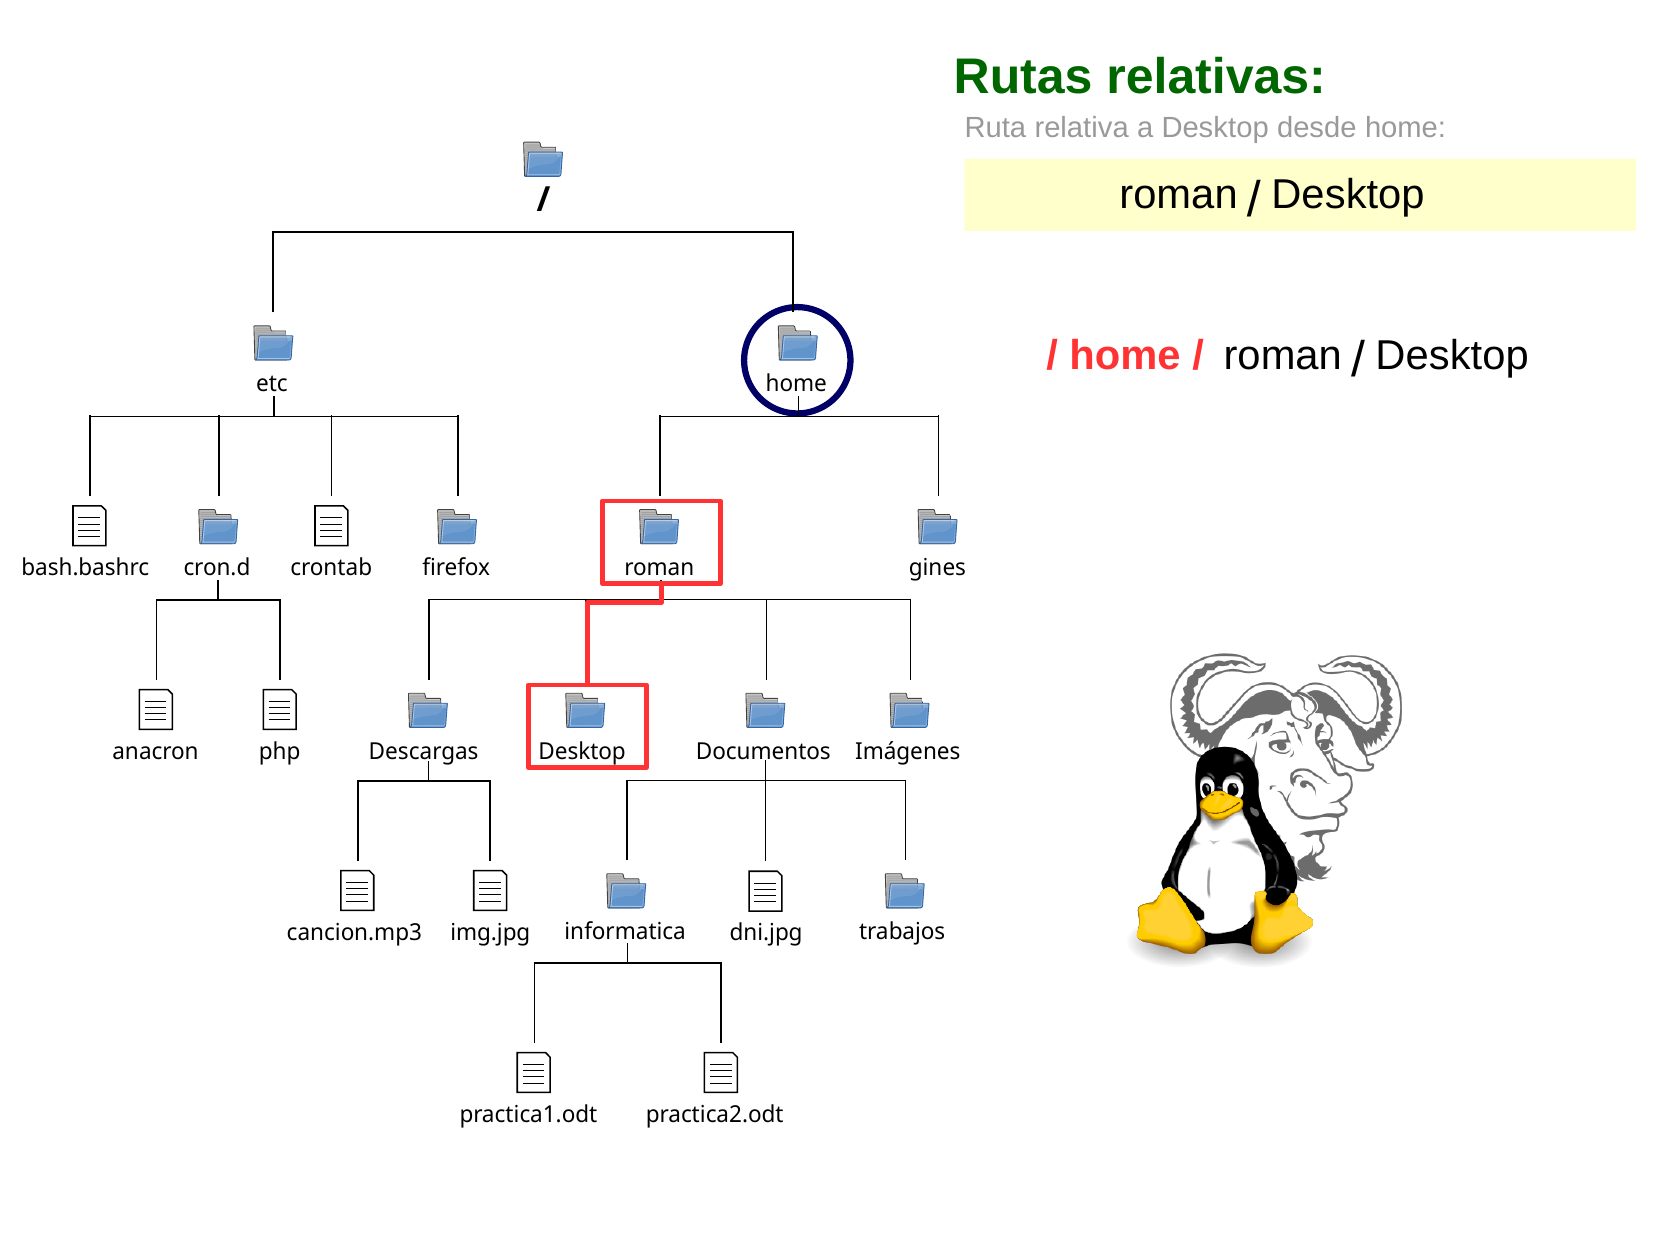

Rutas relativas:
Ruta relativa a Desktop desde home:
roman
/
Desktop
/ home /
roman
/
Desktop